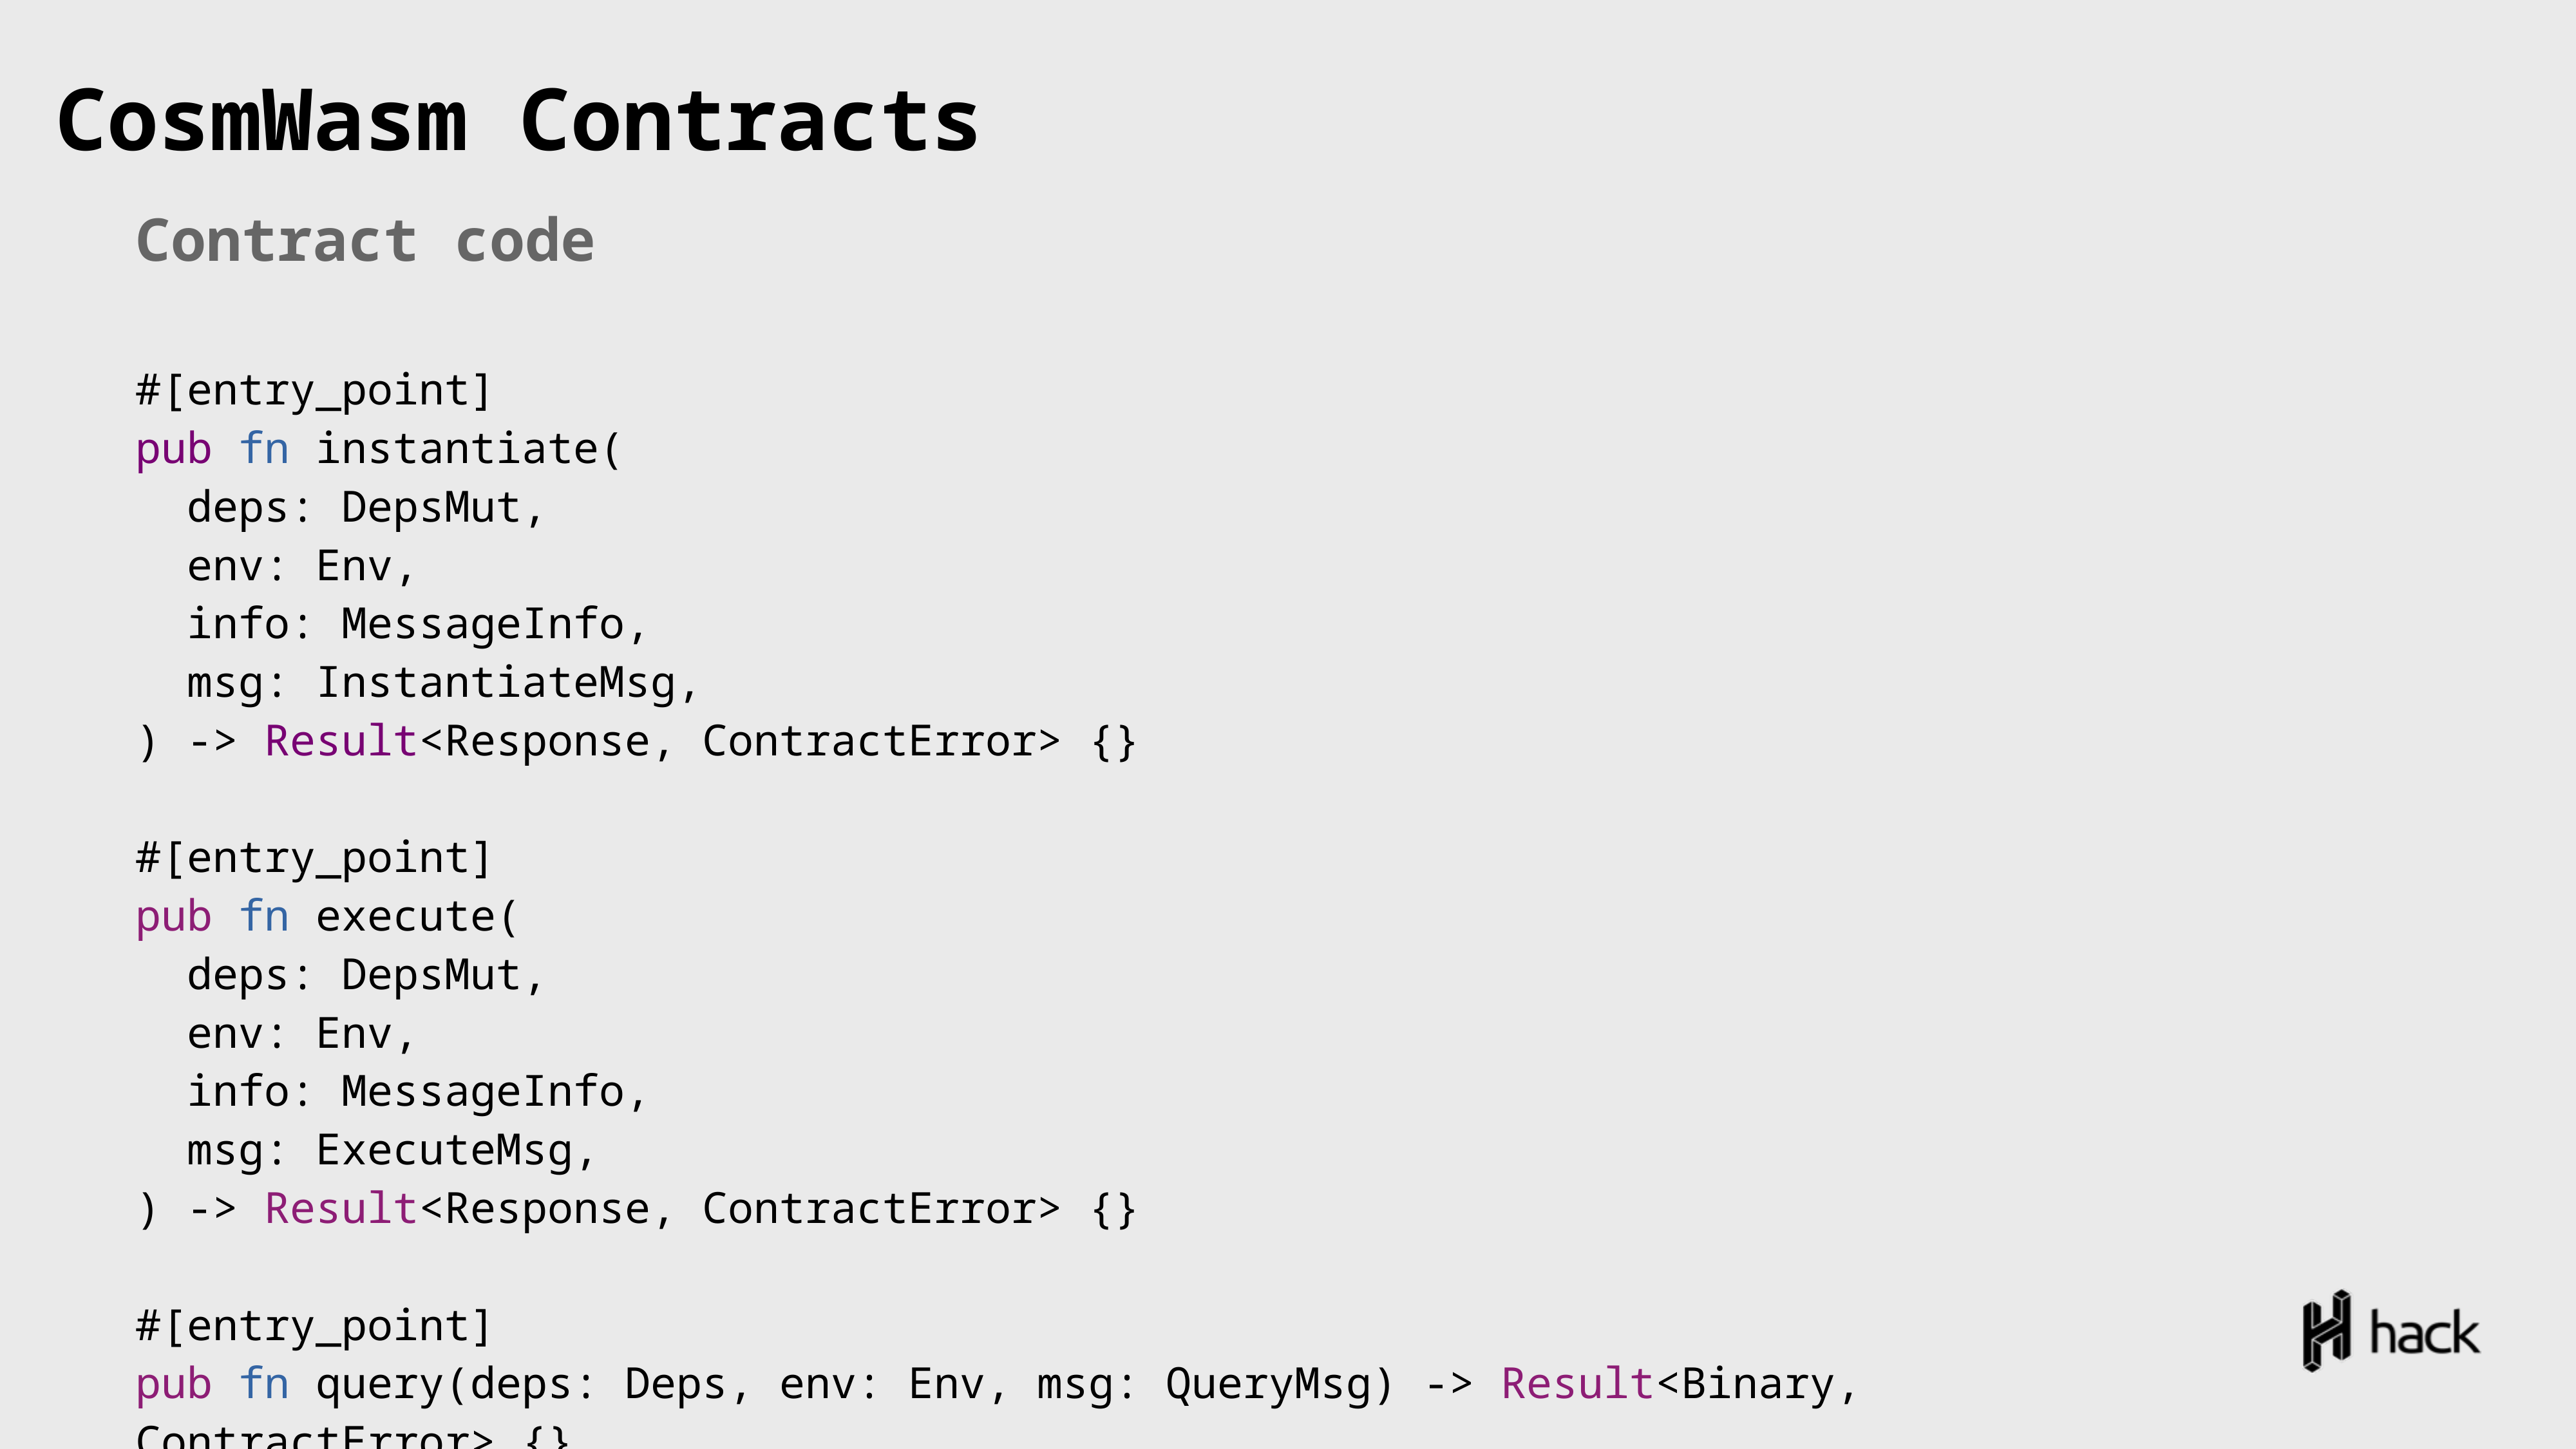

# CosmWasm Contracts
Contract code
#[entry_point]
pub fn instantiate(
 deps: DepsMut,
 env: Env,
 info: MessageInfo,
 msg: InstantiateMsg,
) -> Result<Response, ContractError> {}
#[entry_point]
pub fn execute(
 deps: DepsMut,
 env: Env,
 info: MessageInfo,
 msg: ExecuteMsg,
) -> Result<Response, ContractError> {}
#[entry_point]
pub fn query(deps: Deps, env: Env, msg: QueryMsg) -> Result<Binary, ContractError> {}
#[entry_point]
pub fn migrate(deps: DepsMut, env: Env, msg: MigrateMsg) -> Result<Response, ContractError> {}